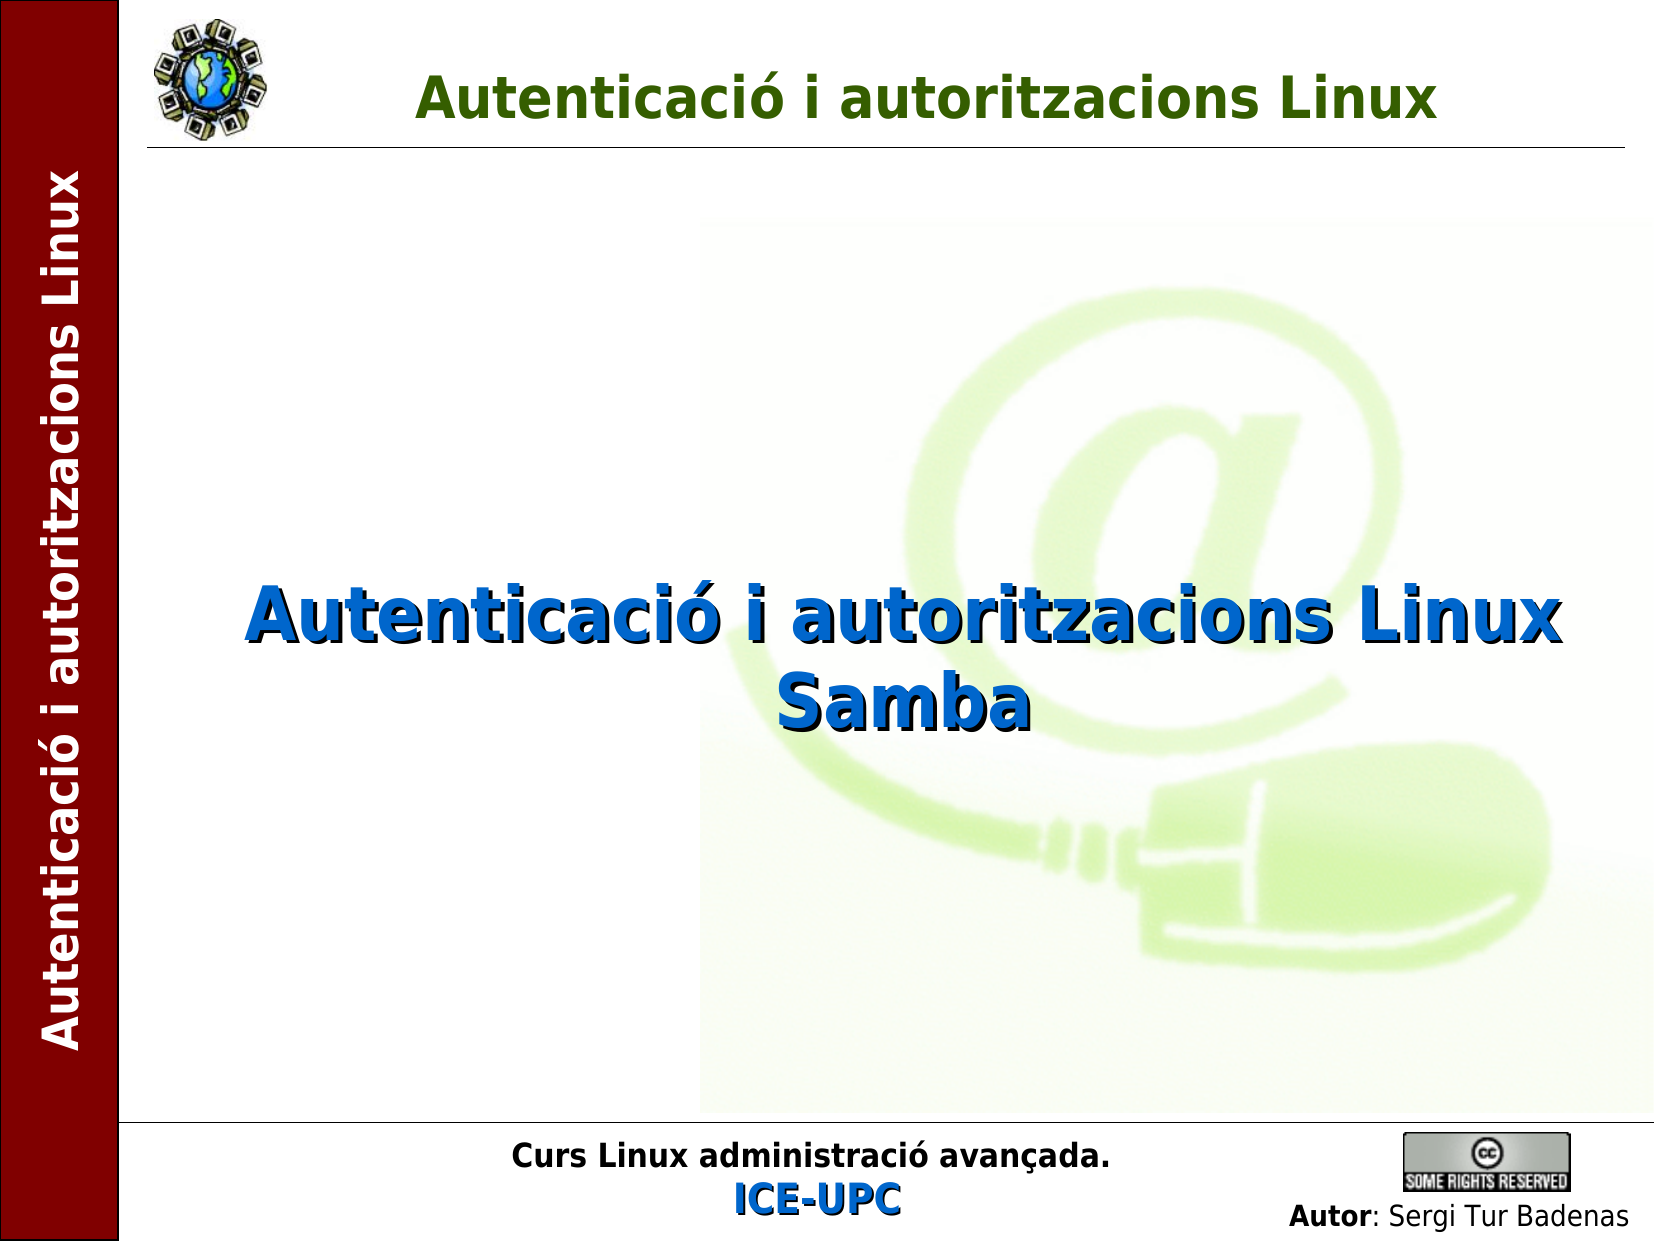

# Autenticació i autoritzacions Linux
Autenticació i autoritzacions Linux
Samba